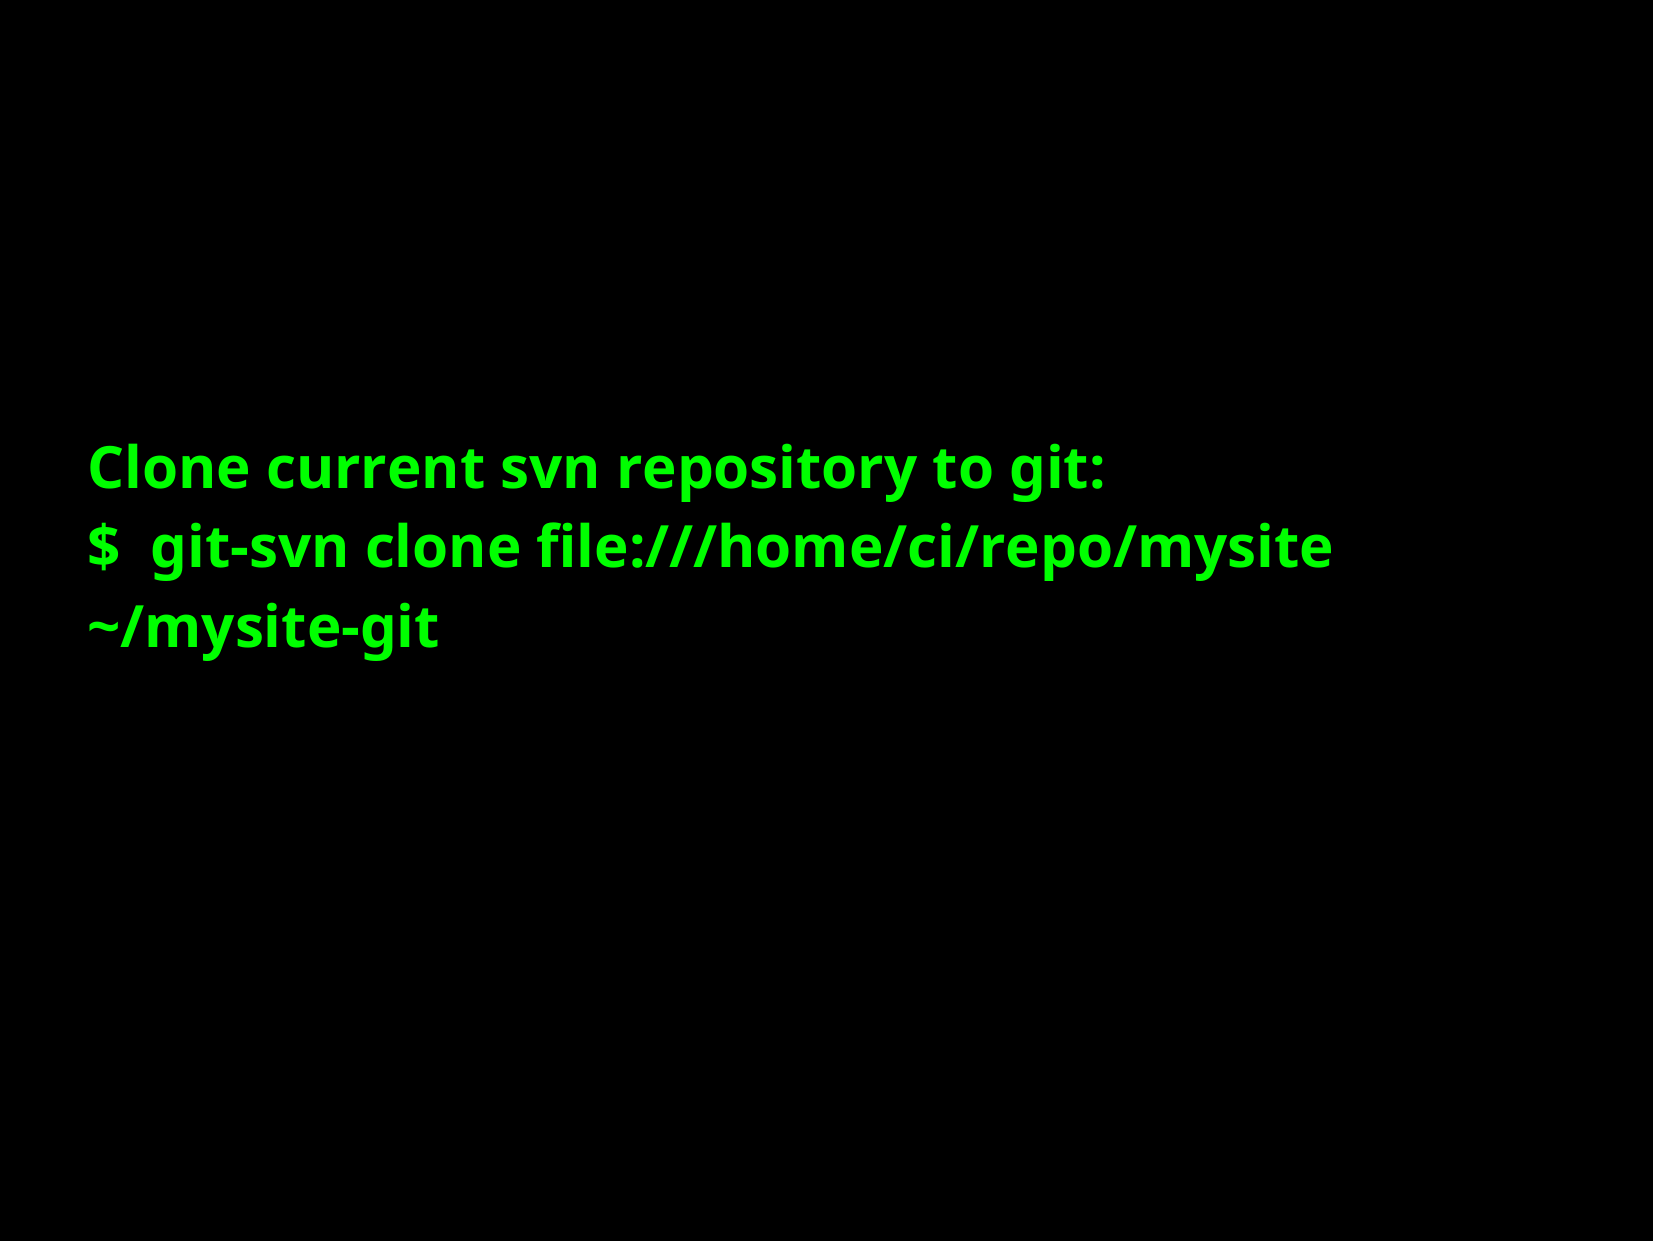

# Clone current svn repository to git: $ git-svn clone file:///home/ci/repo/mysite ~/mysite-git